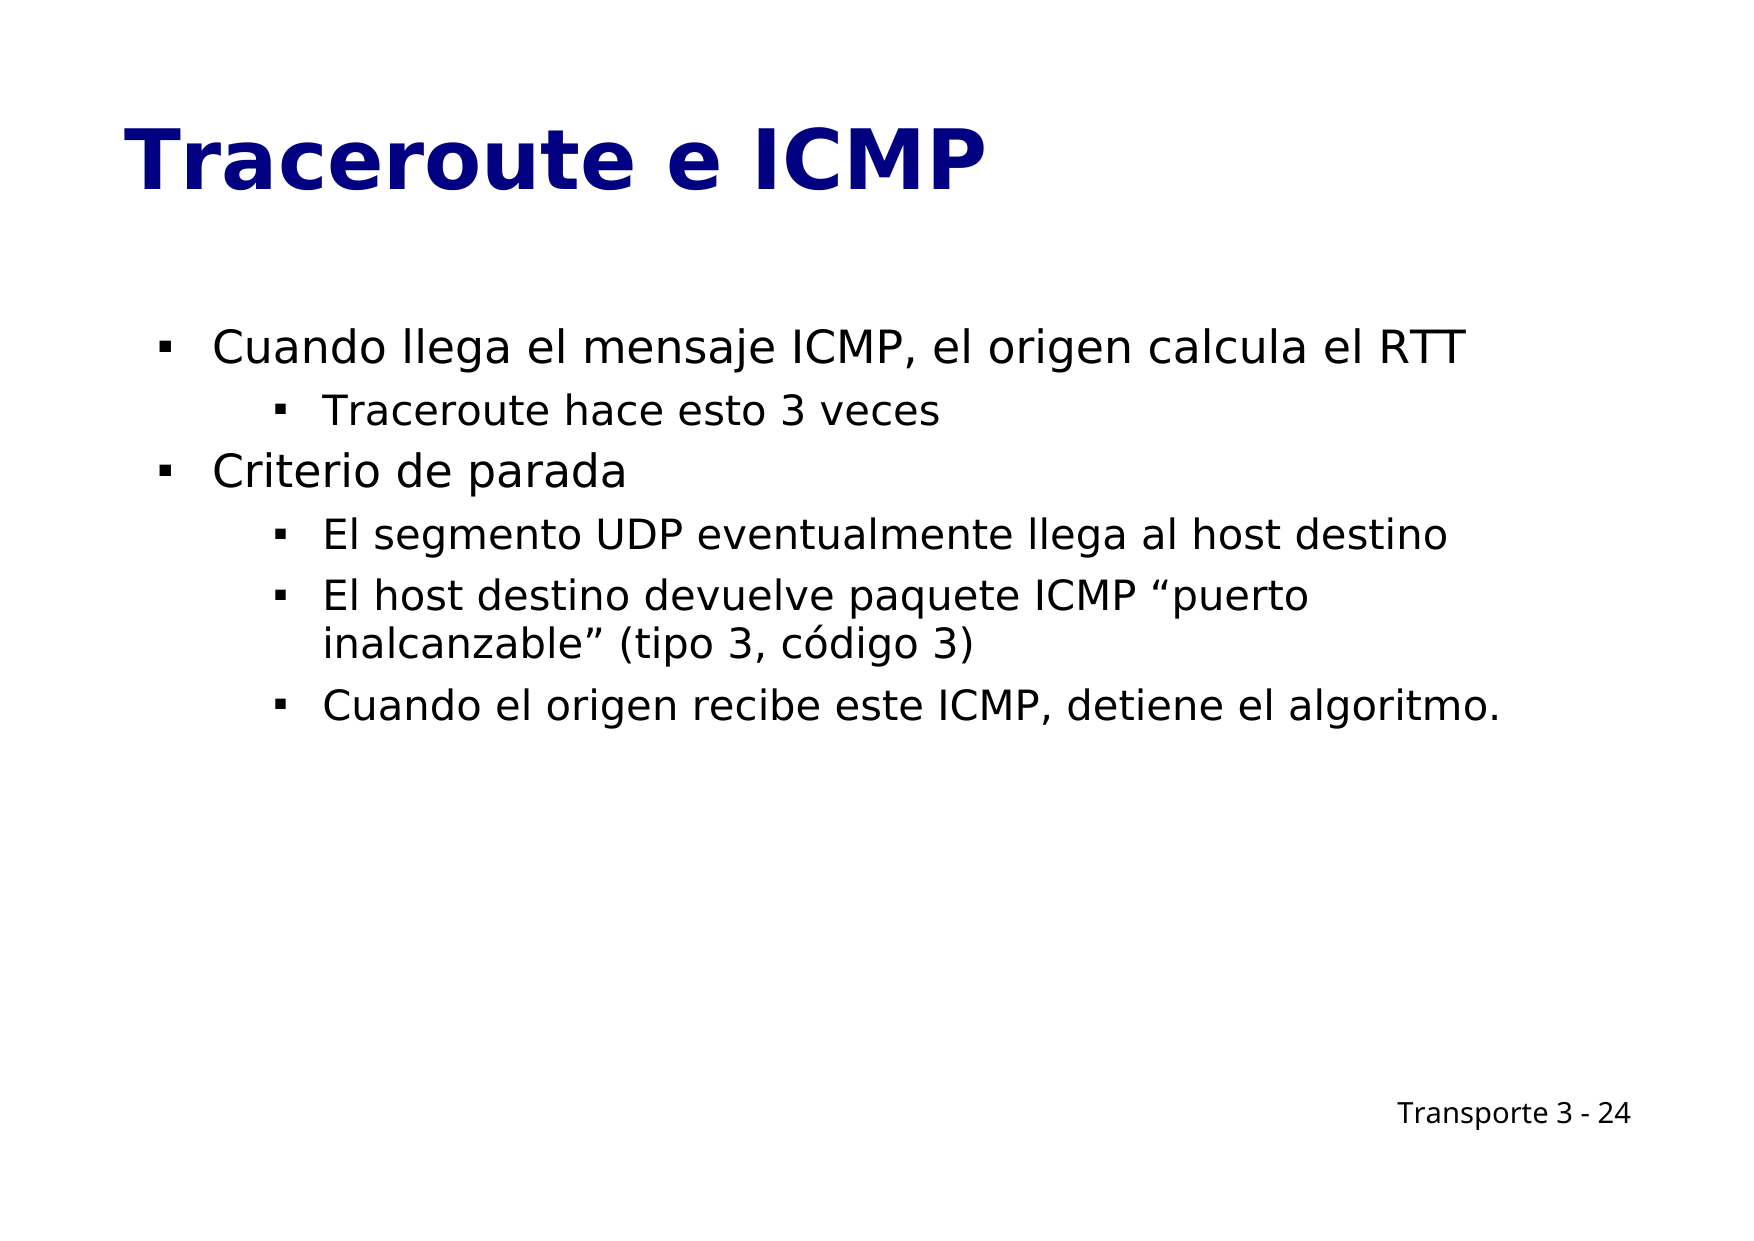

# Traceroute e ICMP
Cuando llega el mensaje ICMP, el origen calcula el RTT
Traceroute hace esto 3 veces
Criterio de parada
El segmento UDP eventualmente llega al host destino
El host destino devuelve paquete ICMP “puerto inalcanzable” (tipo 3, código 3)
Cuando el origen recibe este ICMP, detiene el algoritmo.